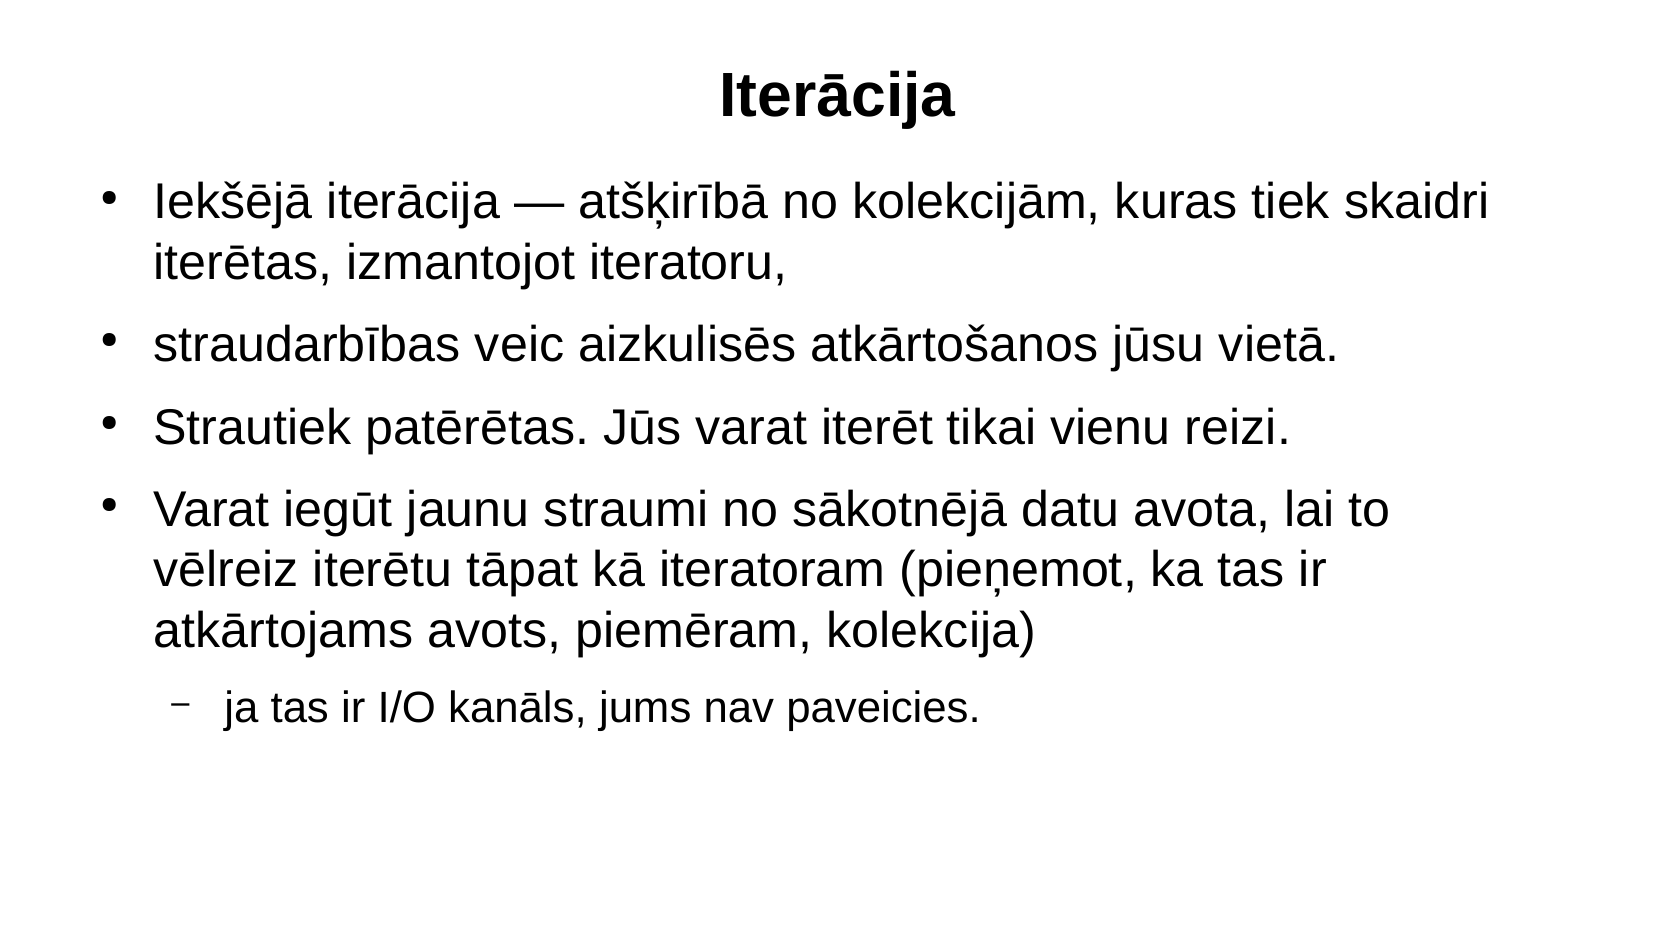

# Iterācija
Iekšējā iterācija — atšķirībā no kolekcijām, kuras tiek skaidri iterētas, izmantojot iteratoru,
straudarbības veic aizkulisēs atkārtošanos jūsu vietā.
Strautiek patērētas. Jūs varat iterēt tikai vienu reizi.
Varat iegūt jaunu straumi no sākotnējā datu avota, lai to vēlreiz iterētu tāpat kā iteratoram (pieņemot, ka tas ir atkārtojams avots, piemēram, kolekcija)
ja tas ir I/O kanāls, jums nav paveicies.